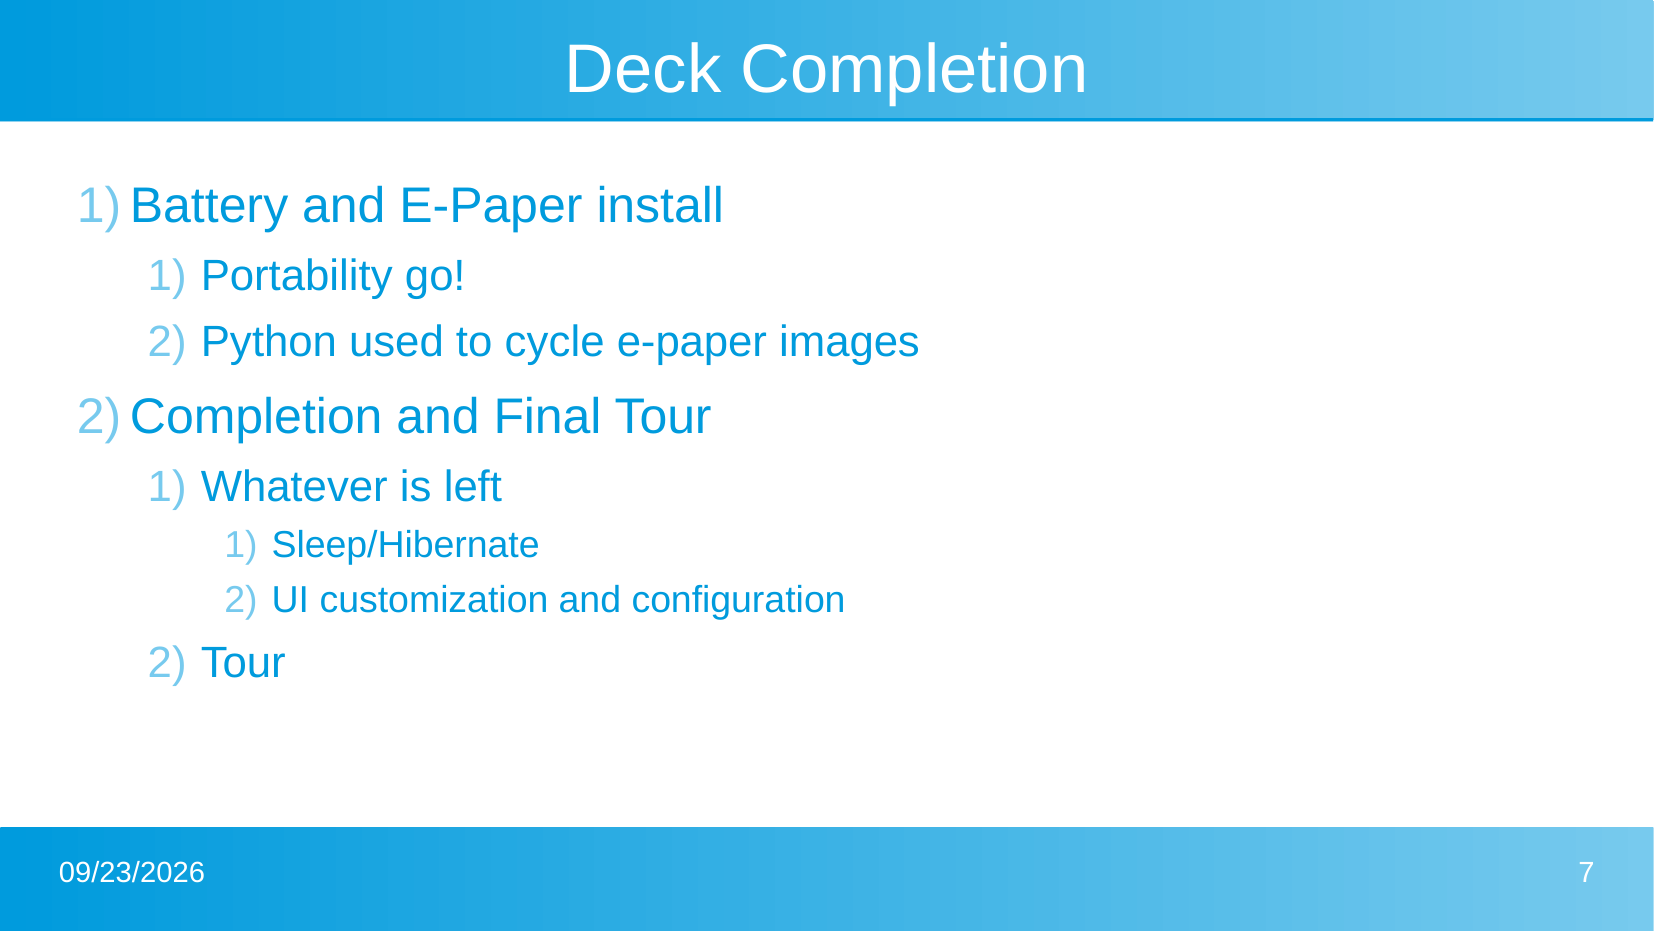

# Deck Completion
Battery and E-Paper install
Portability go!
Python used to cycle e-paper images
Completion and Final Tour
Whatever is left
Sleep/Hibernate
UI customization and configuration
Tour
7